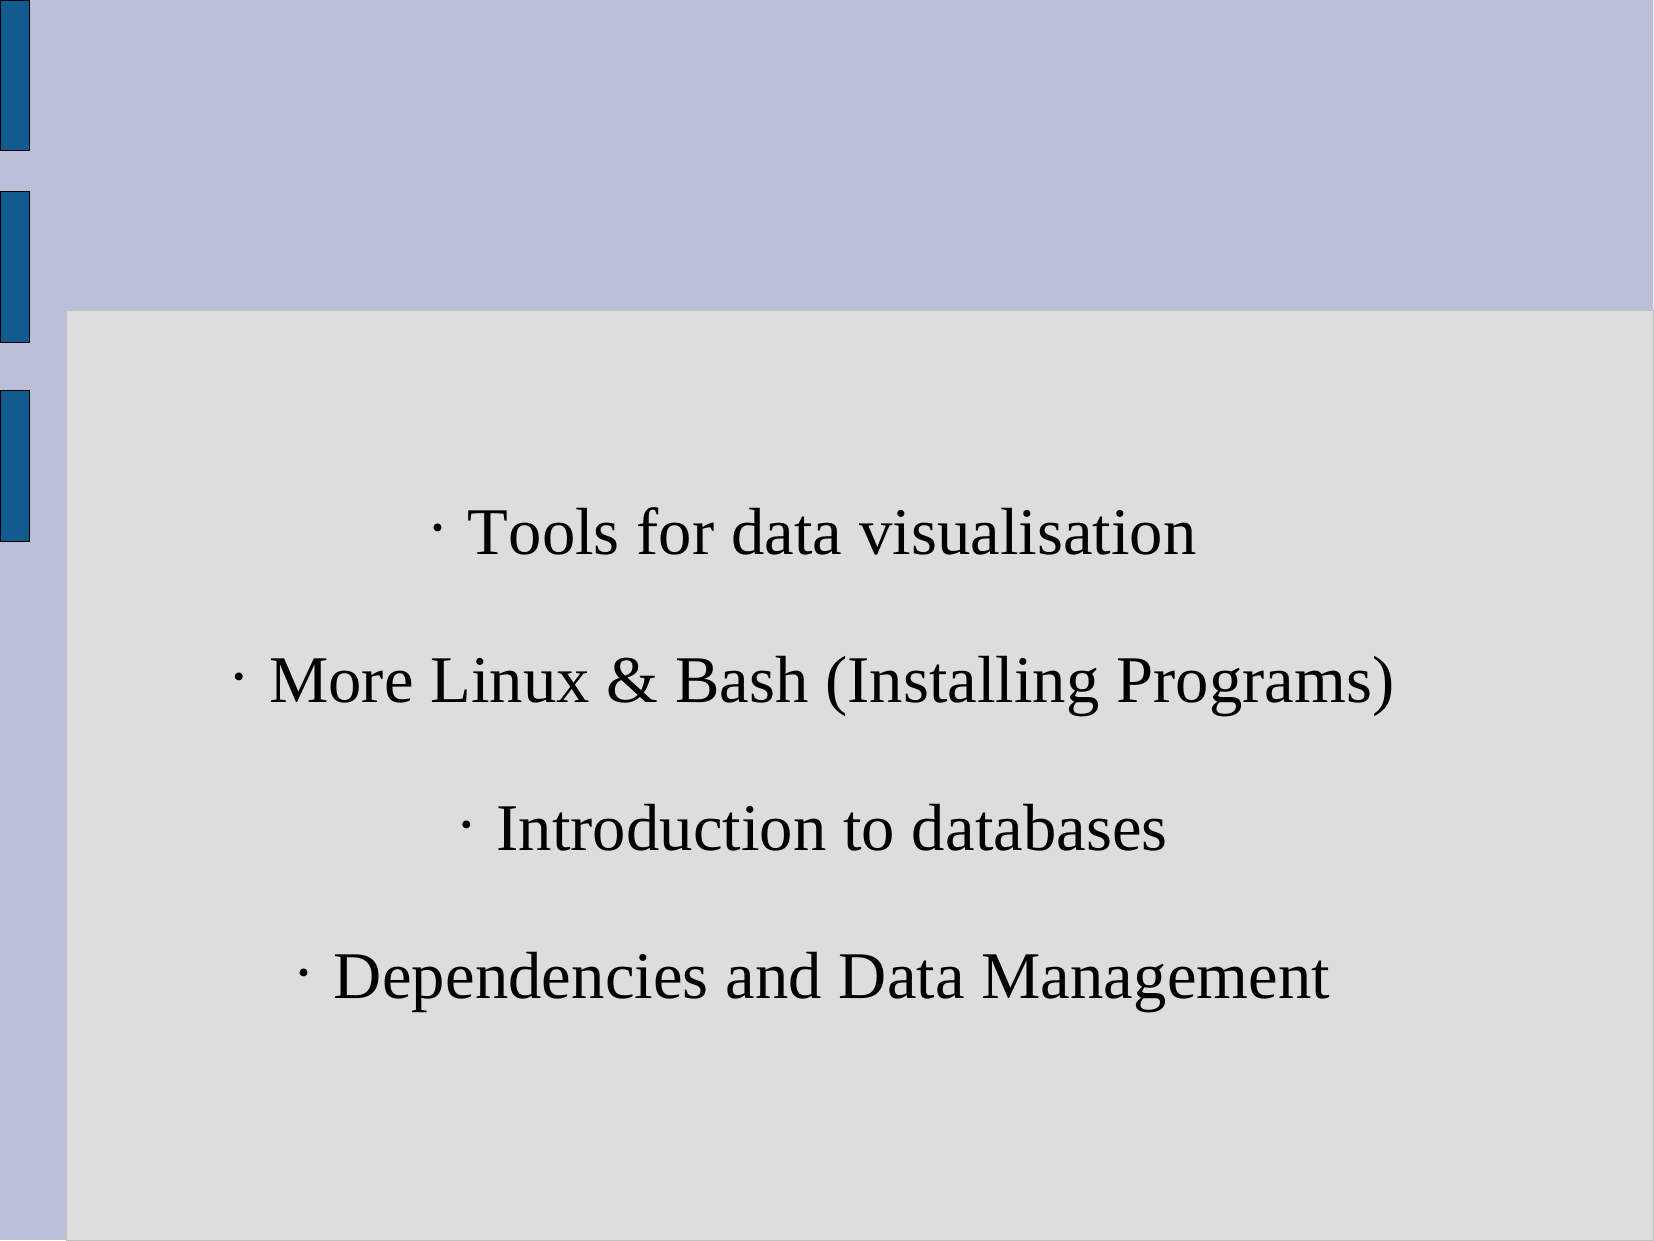

#
Tools for data visualisation
More Linux & Bash (Installing Programs)
Introduction to databases
Dependencies and Data Management